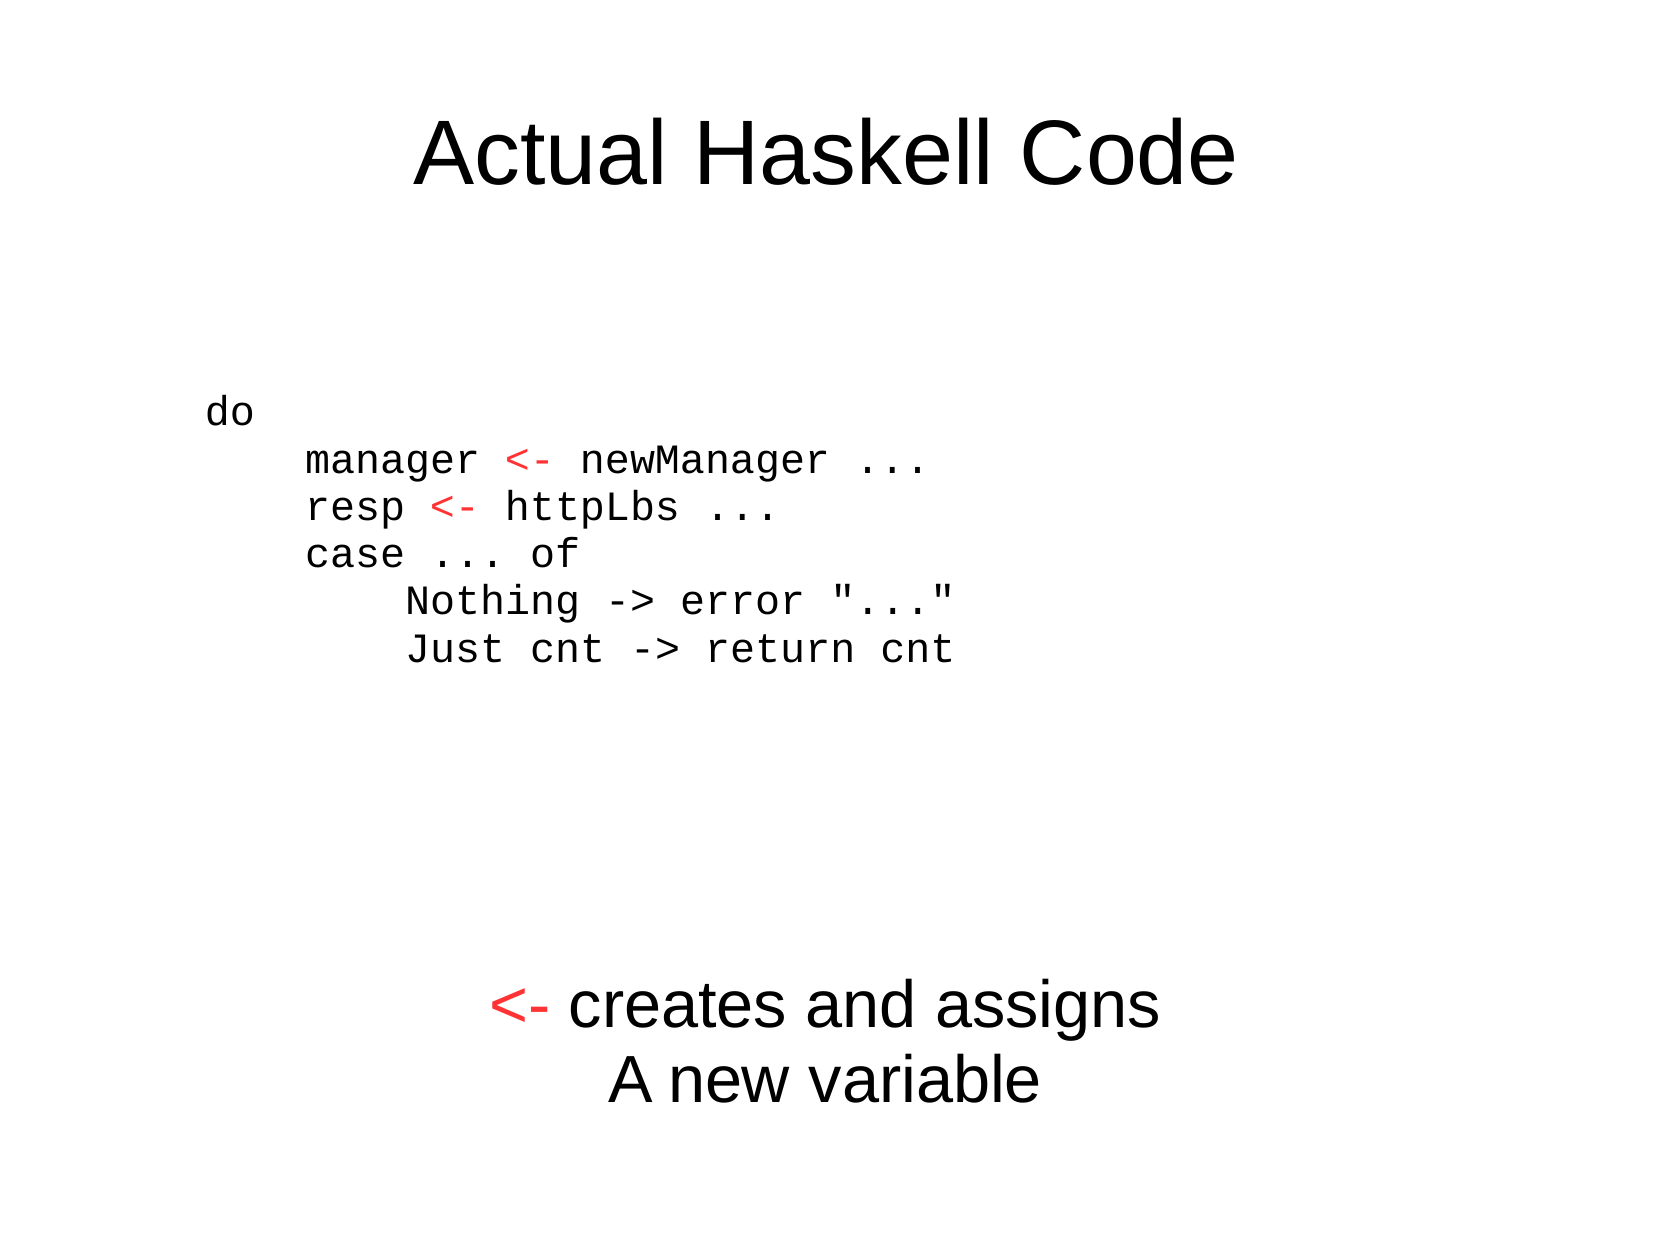

# Actual Haskell Code
 do
 manager <- newManager ...
 resp <- httpLbs ...
 case ... of
 Nothing -> error "..."
 Just cnt -> return cnt
<- creates and assigns
A new variable